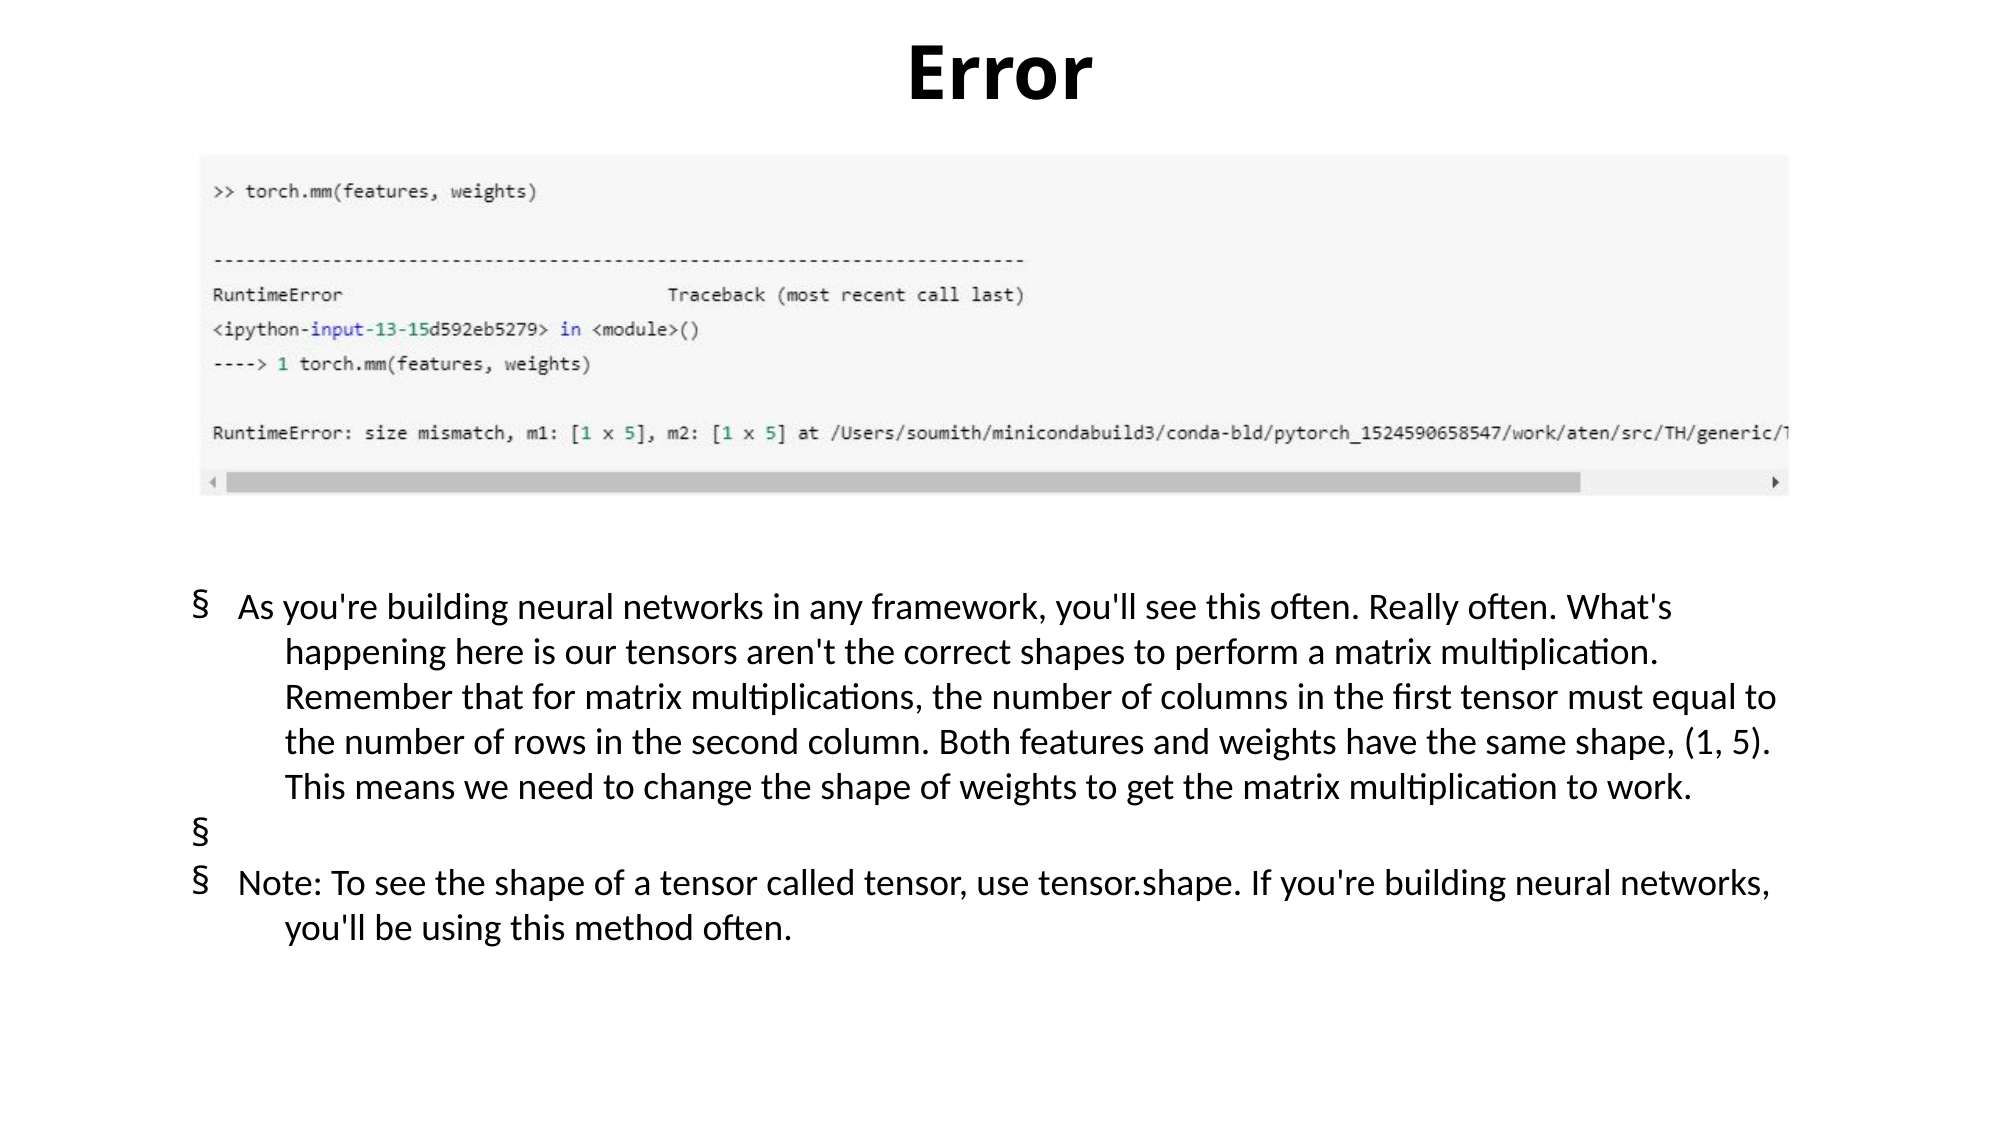

# Error
As you're building neural networks in any framework, you'll see this often. Really often. What's happening here is our tensors aren't the correct shapes to perform a matrix multiplication. Remember that for matrix multiplications, the number of columns in the first tensor must equal to the number of rows in the second column. Both features and weights have the same shape, (1, 5). This means we need to change the shape of weights to get the matrix multiplication to work.
Note: To see the shape of a tensor called tensor, use tensor.shape. If you're building neural networks, you'll be using this method often.